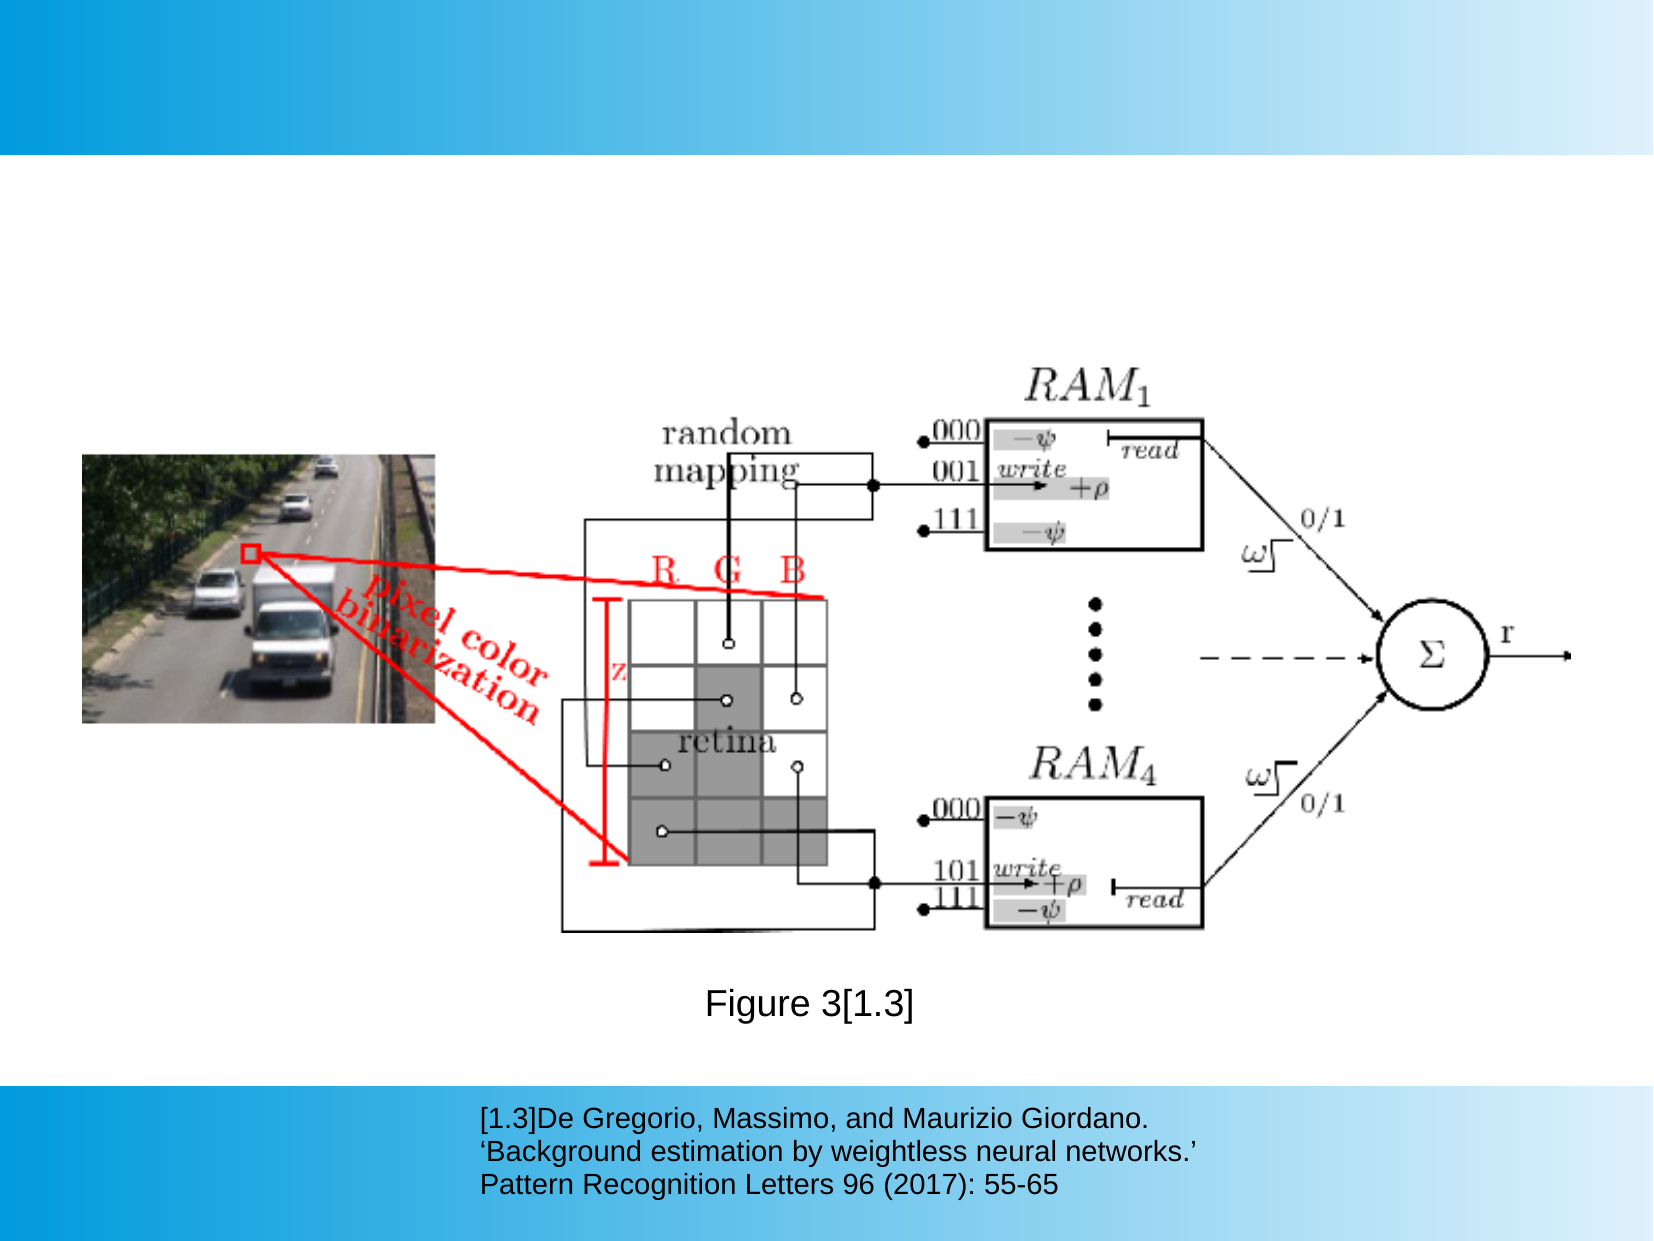

#
Figure 3[1.3]
[1.3]De Gregorio, Massimo, and Maurizio Giordano. ‘Background estimation by weightless neural networks.’ Pattern Recognition Letters 96 (2017): 55-65